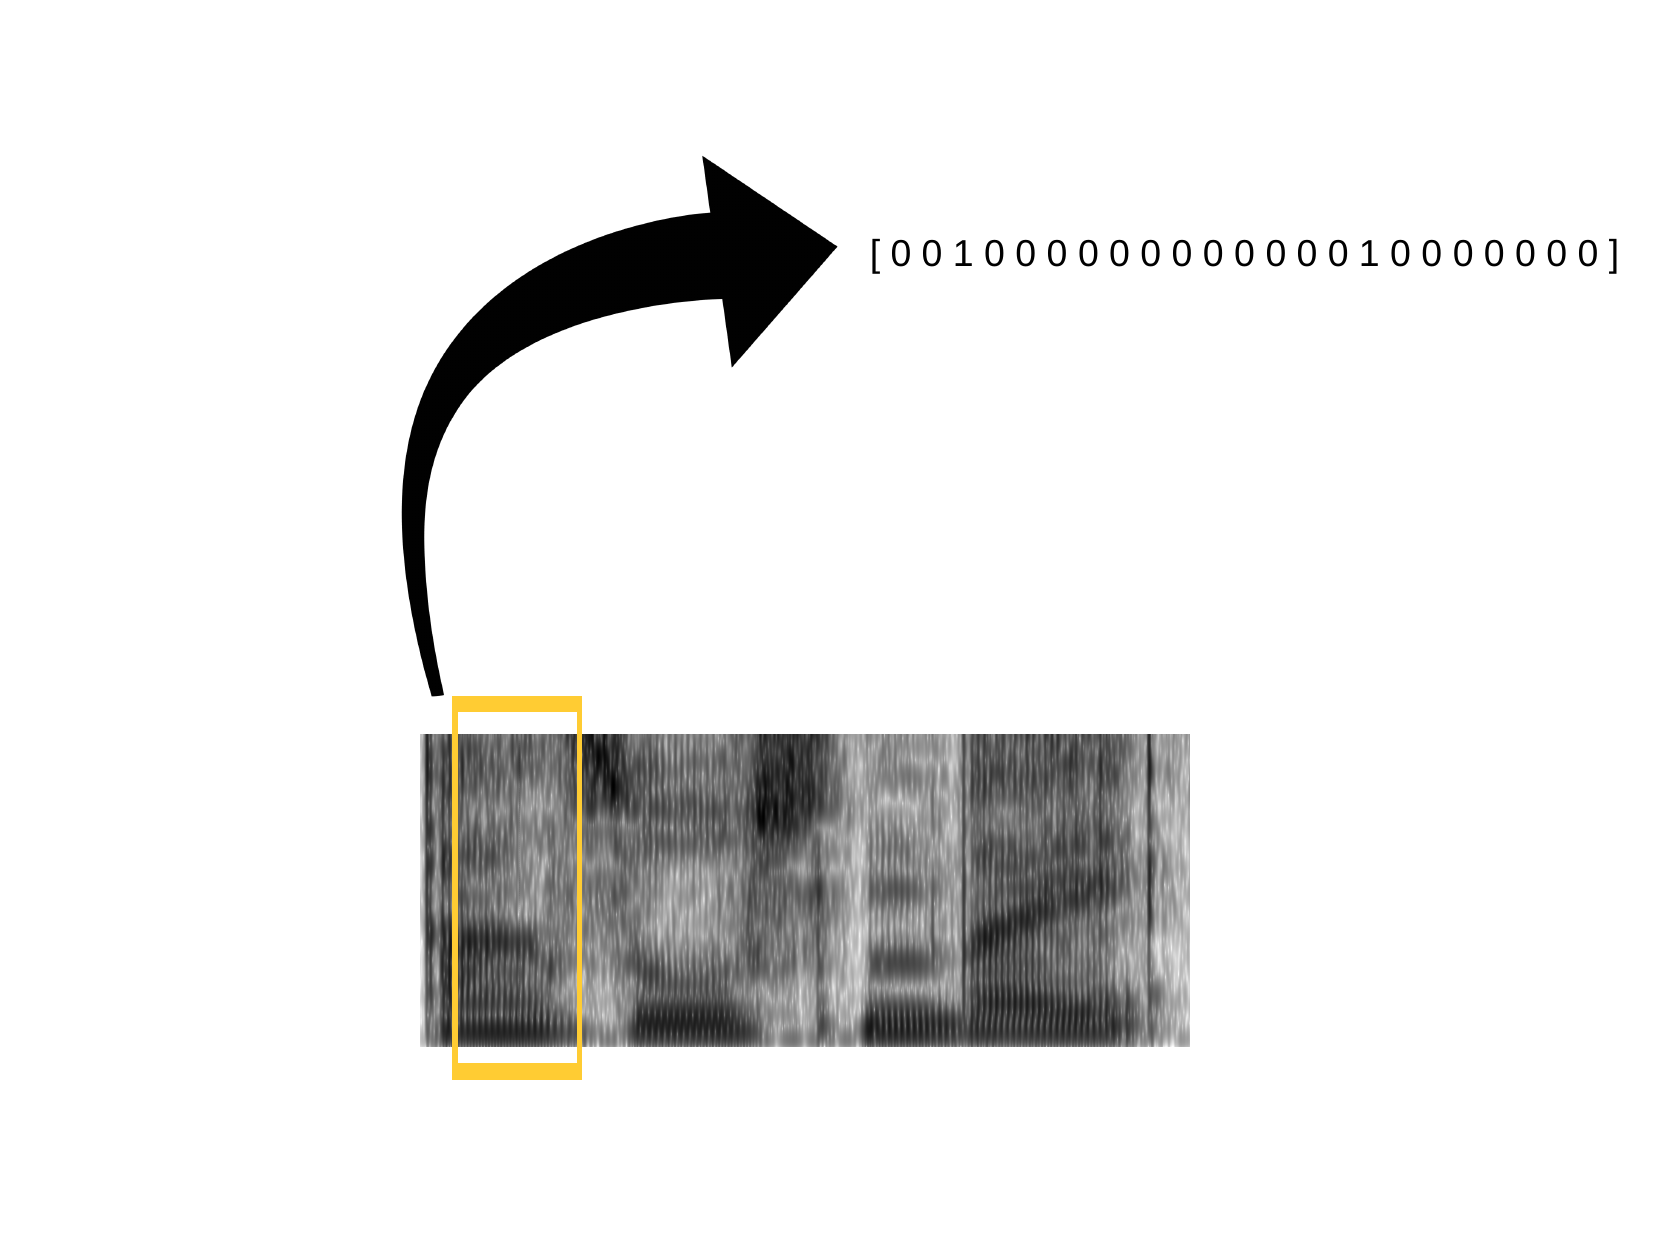

[ 0 0 1 0 0 0 0 0 0 0 0 0 0 0 0 1 0 0 0 0 0 0 0 ]